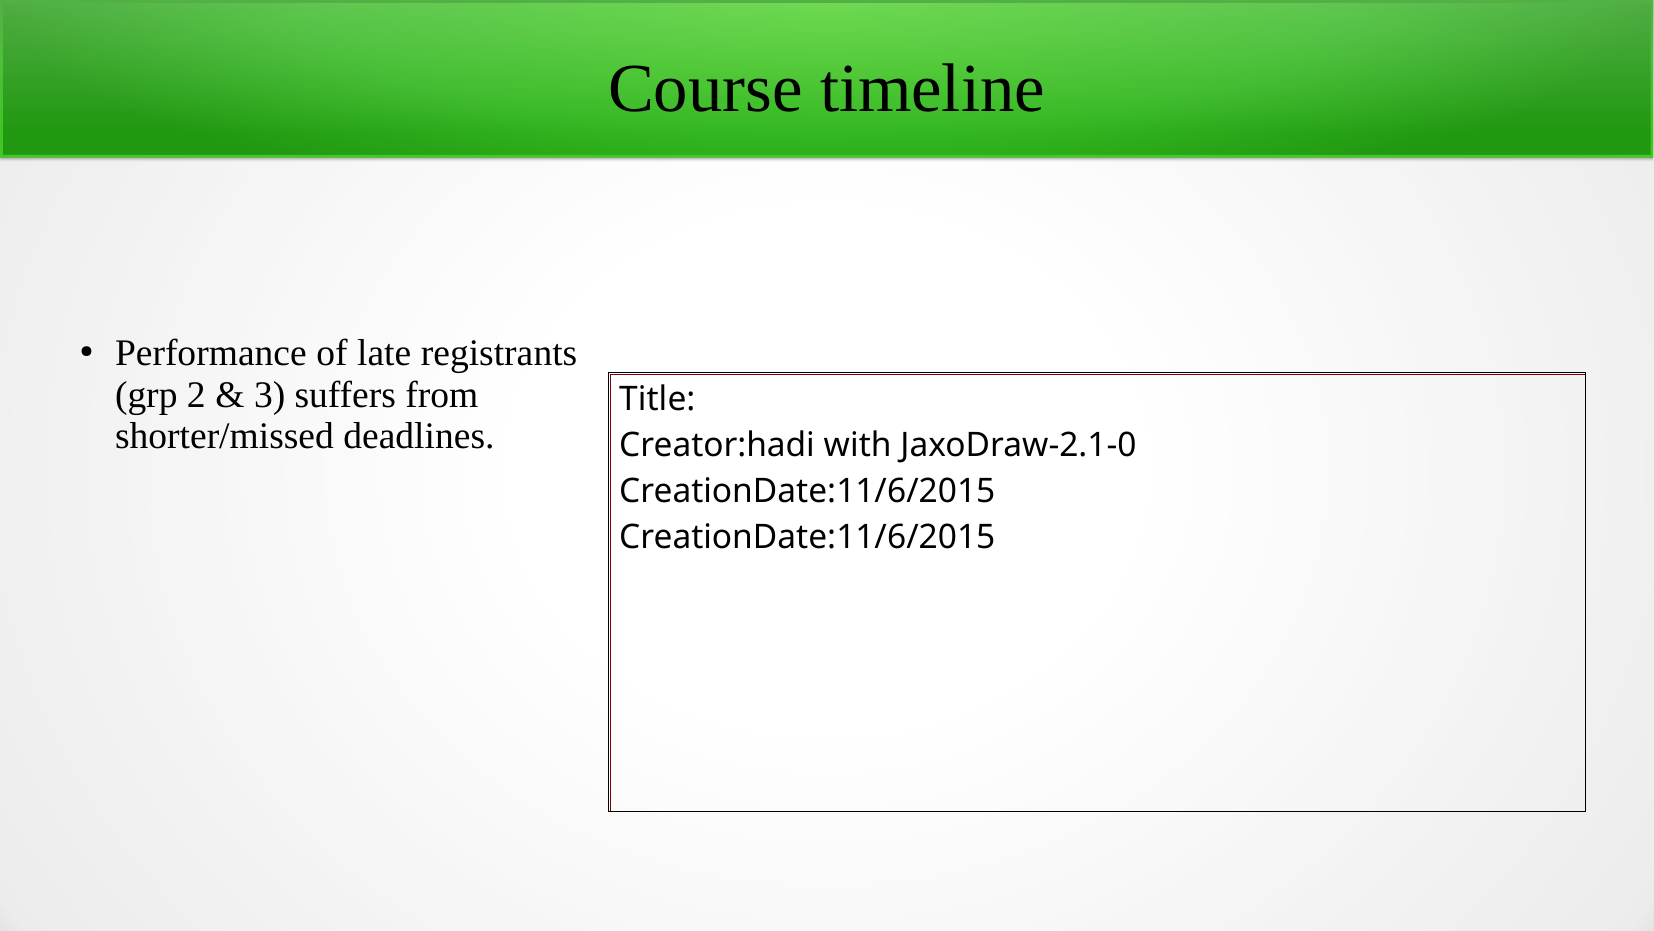

# Course timeline
Performance of late registrants (grp 2 & 3) suffers from shorter/missed deadlines.